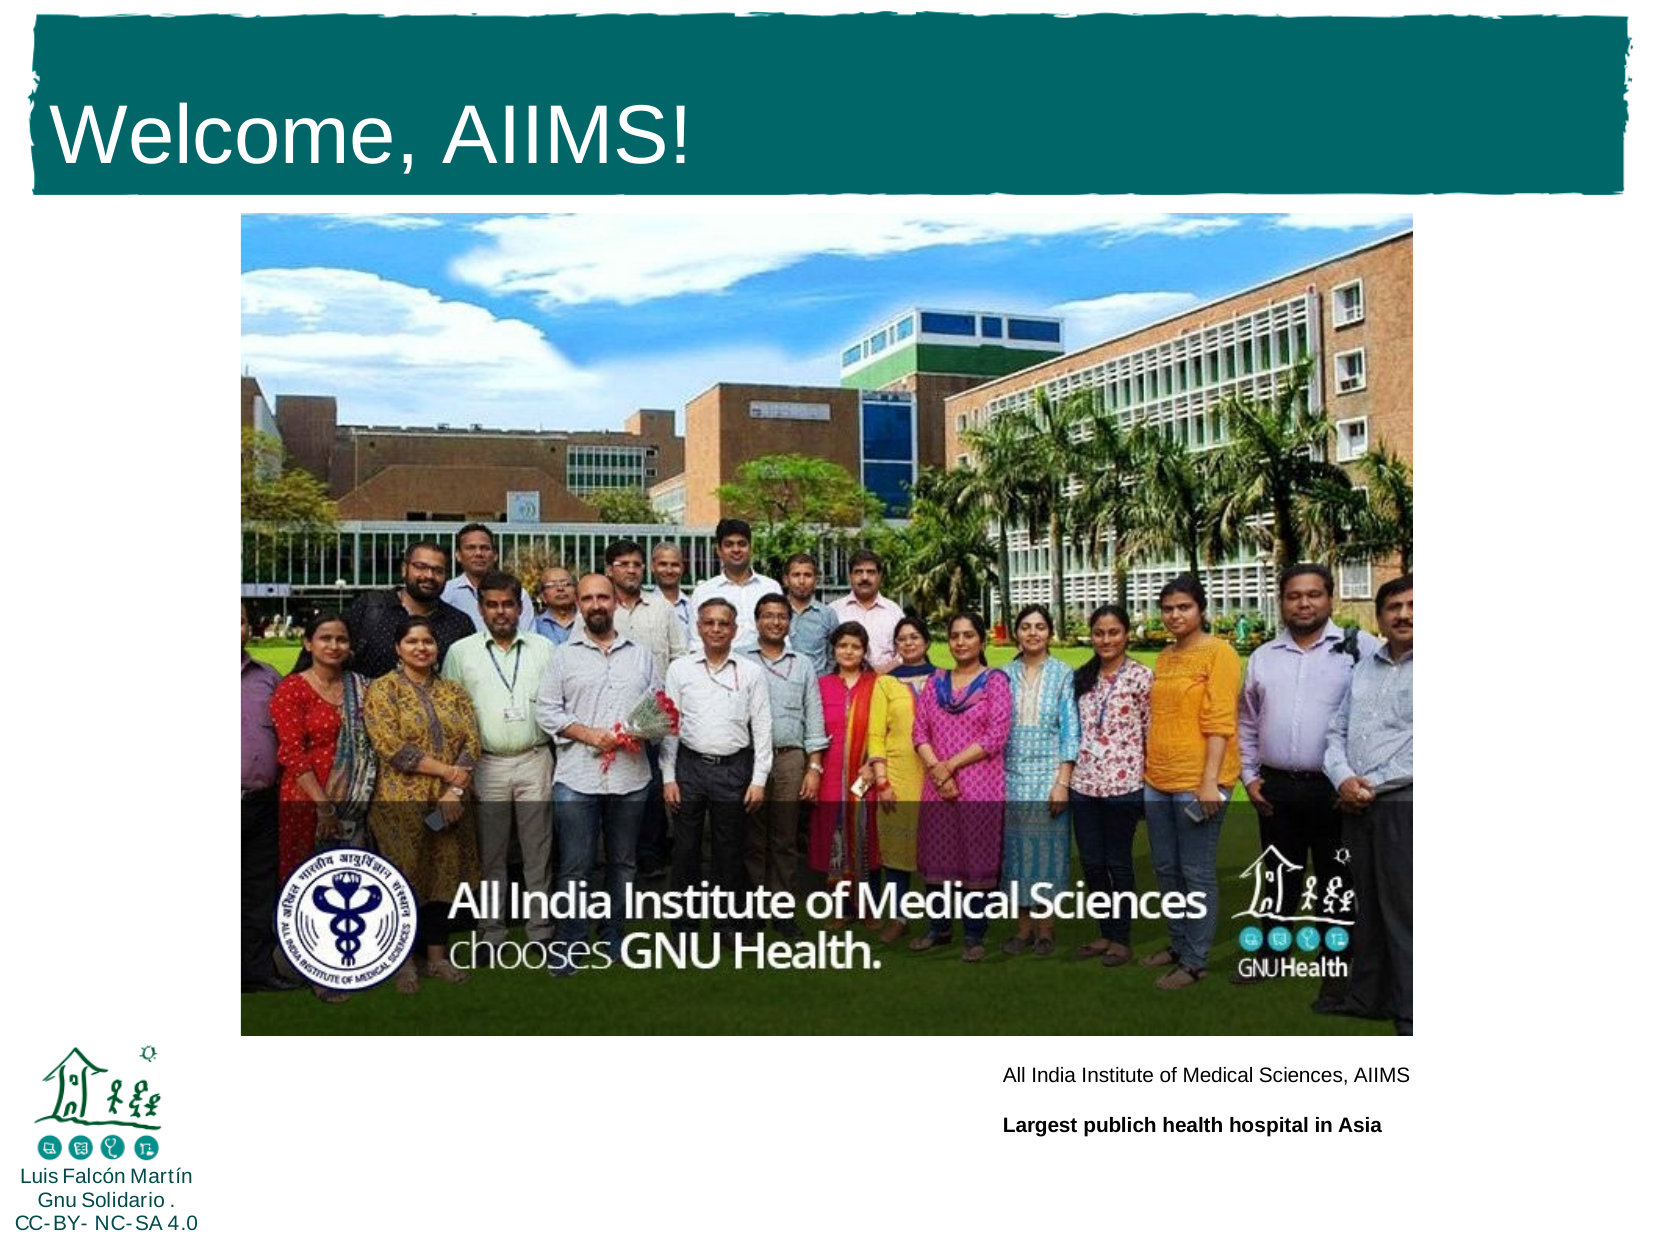

# Welcome, AIIMS!
All India Institute of Medical Sciences, AIIMS
Largest publich health hospital in Asia
LuisFalcónMartín
GnuSolidario.
CC-BY-NC-SA4.0